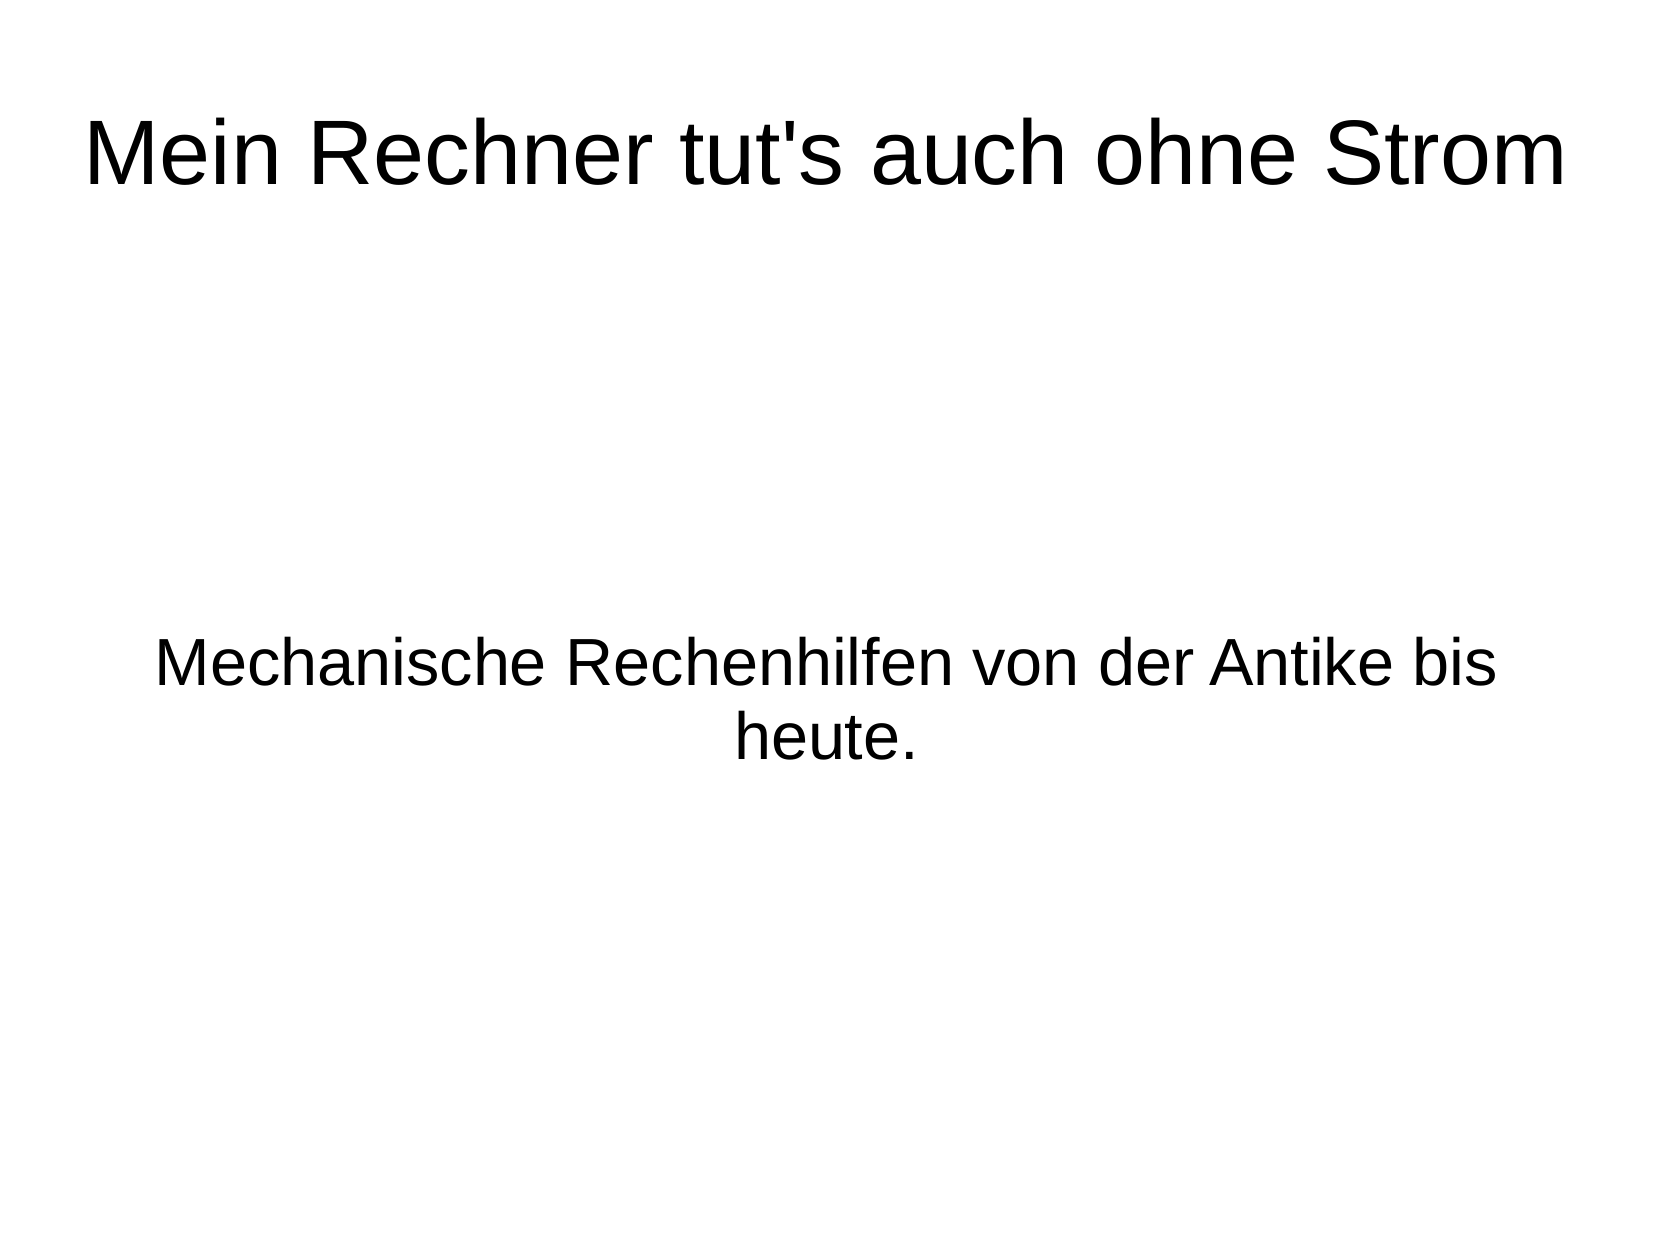

Mein Rechner tut's auch ohne Strom
# Mechanische Rechenhilfen von der Antike bis heute.